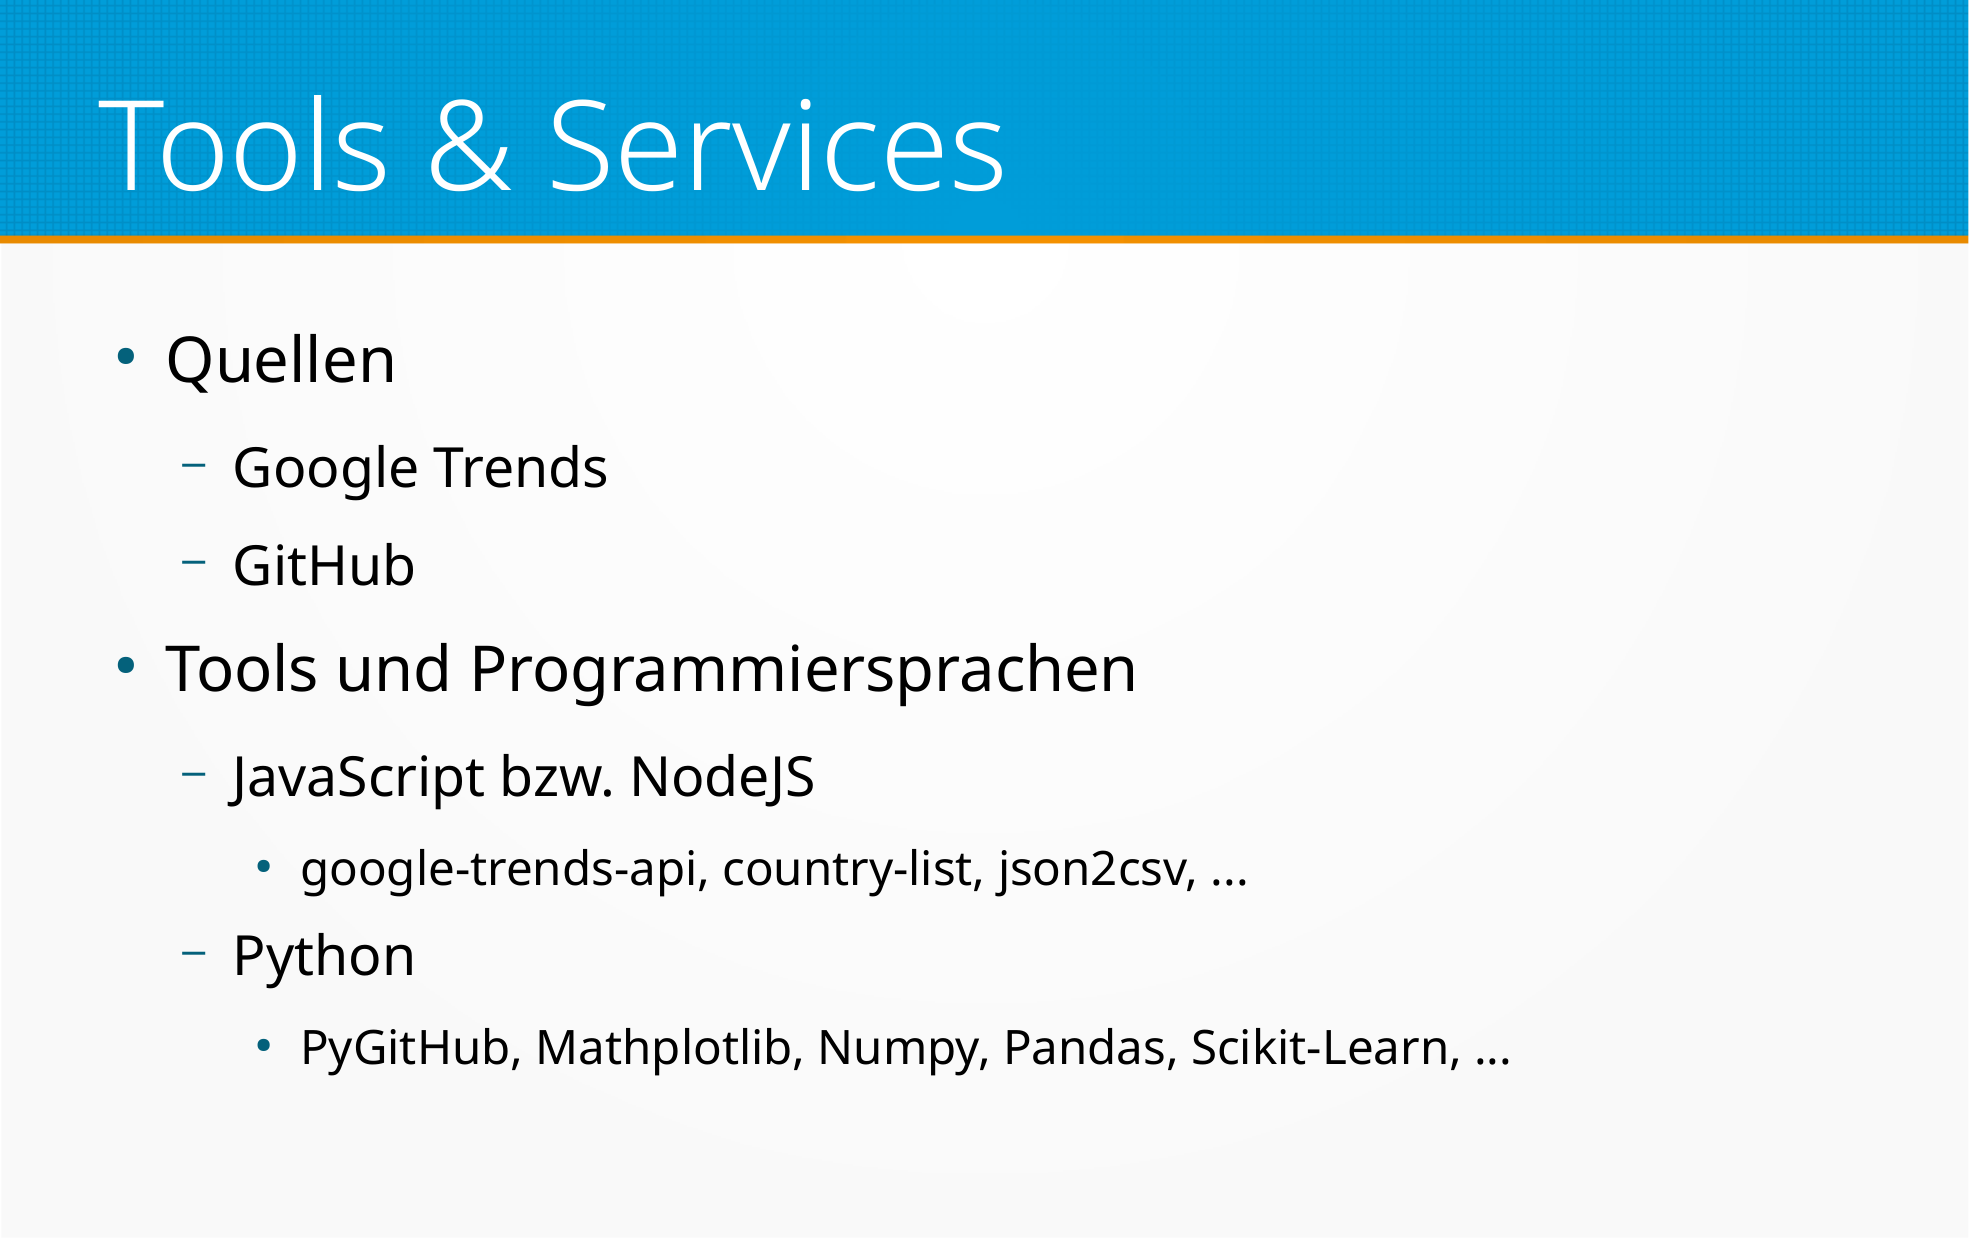

# Tools & Services
Quellen
Google Trends
GitHub
Tools und Programmiersprachen
JavaScript bzw. NodeJS
google-trends-api, country-list, json2csv, ...
Python
PyGitHub, Mathplotlib, Numpy, Pandas, Scikit-Learn, ...